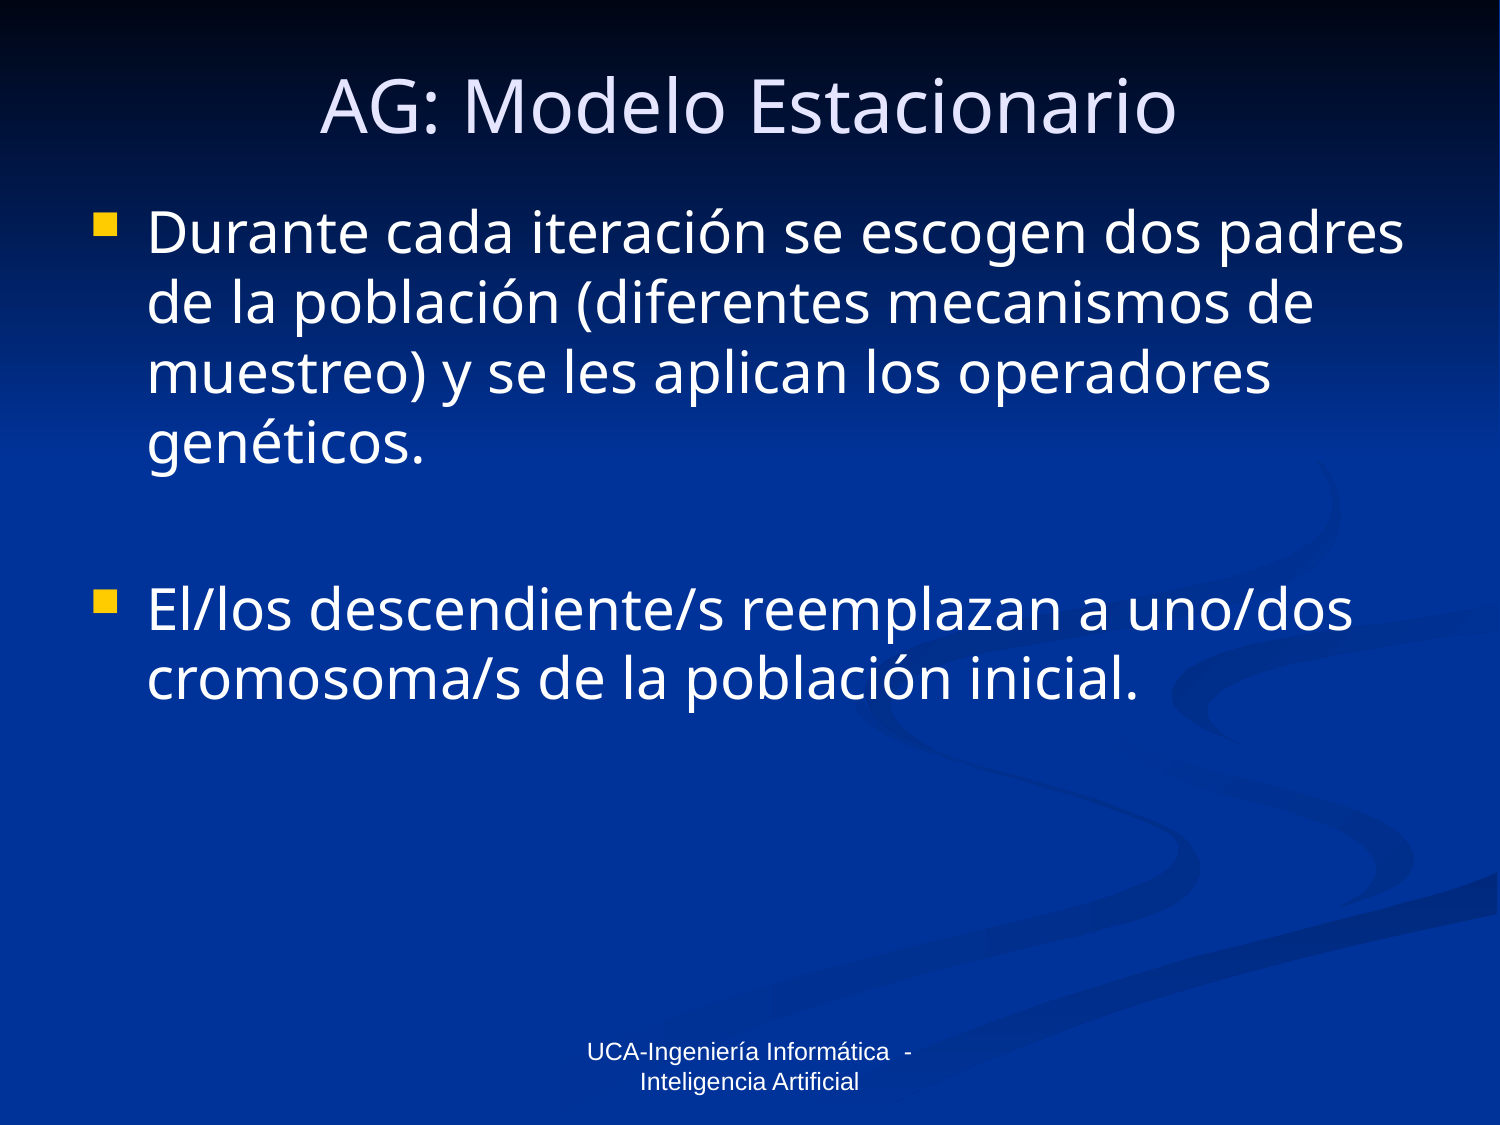

# AG: Modelo Estacionario
Durante cada iteración se escogen dos padres de la población (diferentes mecanismos de muestreo) y se les aplican los operadores genéticos.
El/los descendiente/s reemplazan a uno/dos cromosoma/s de la población inicial.
UCA-Ingeniería Informática - Inteligencia Artificial